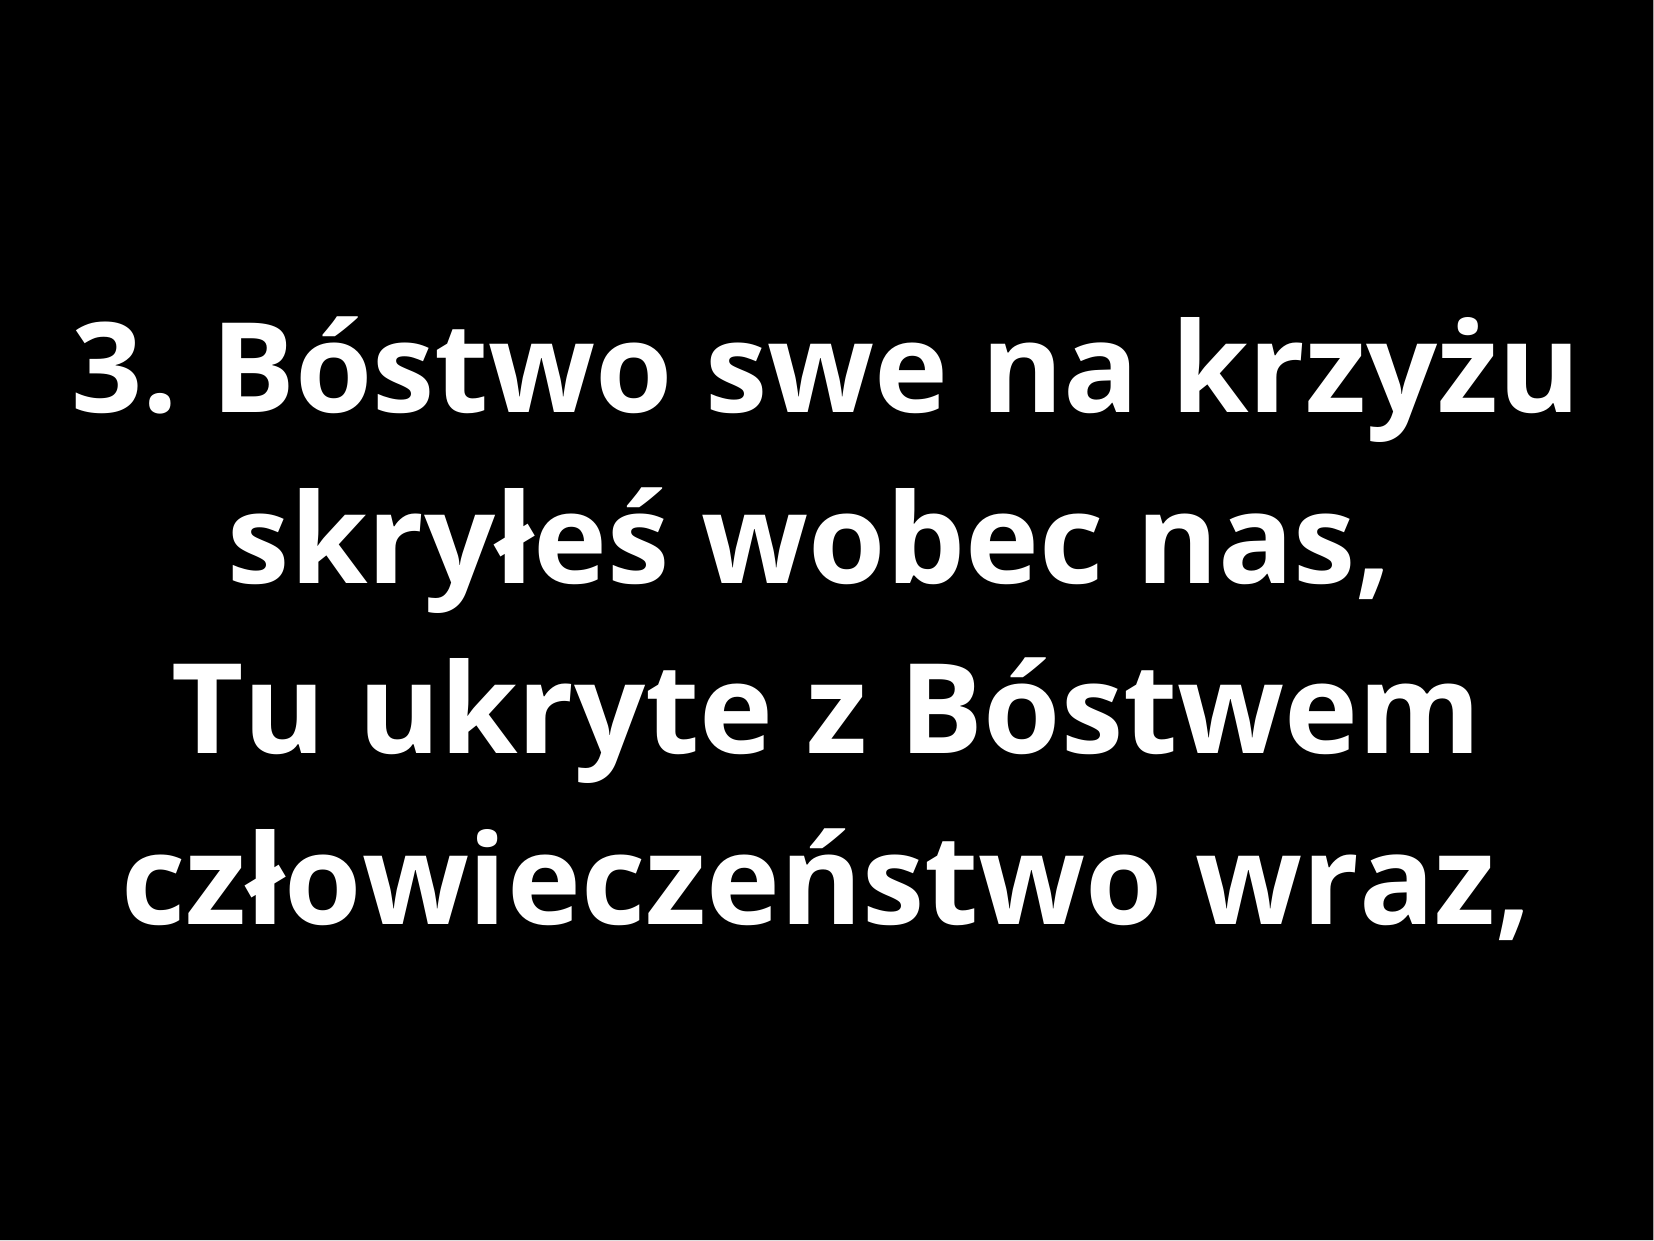

# 3. Bóstwo swe na krzyżu skryłeś wobec nas, Tu ukryte z Bóstwem człowieczeństwo wraz,